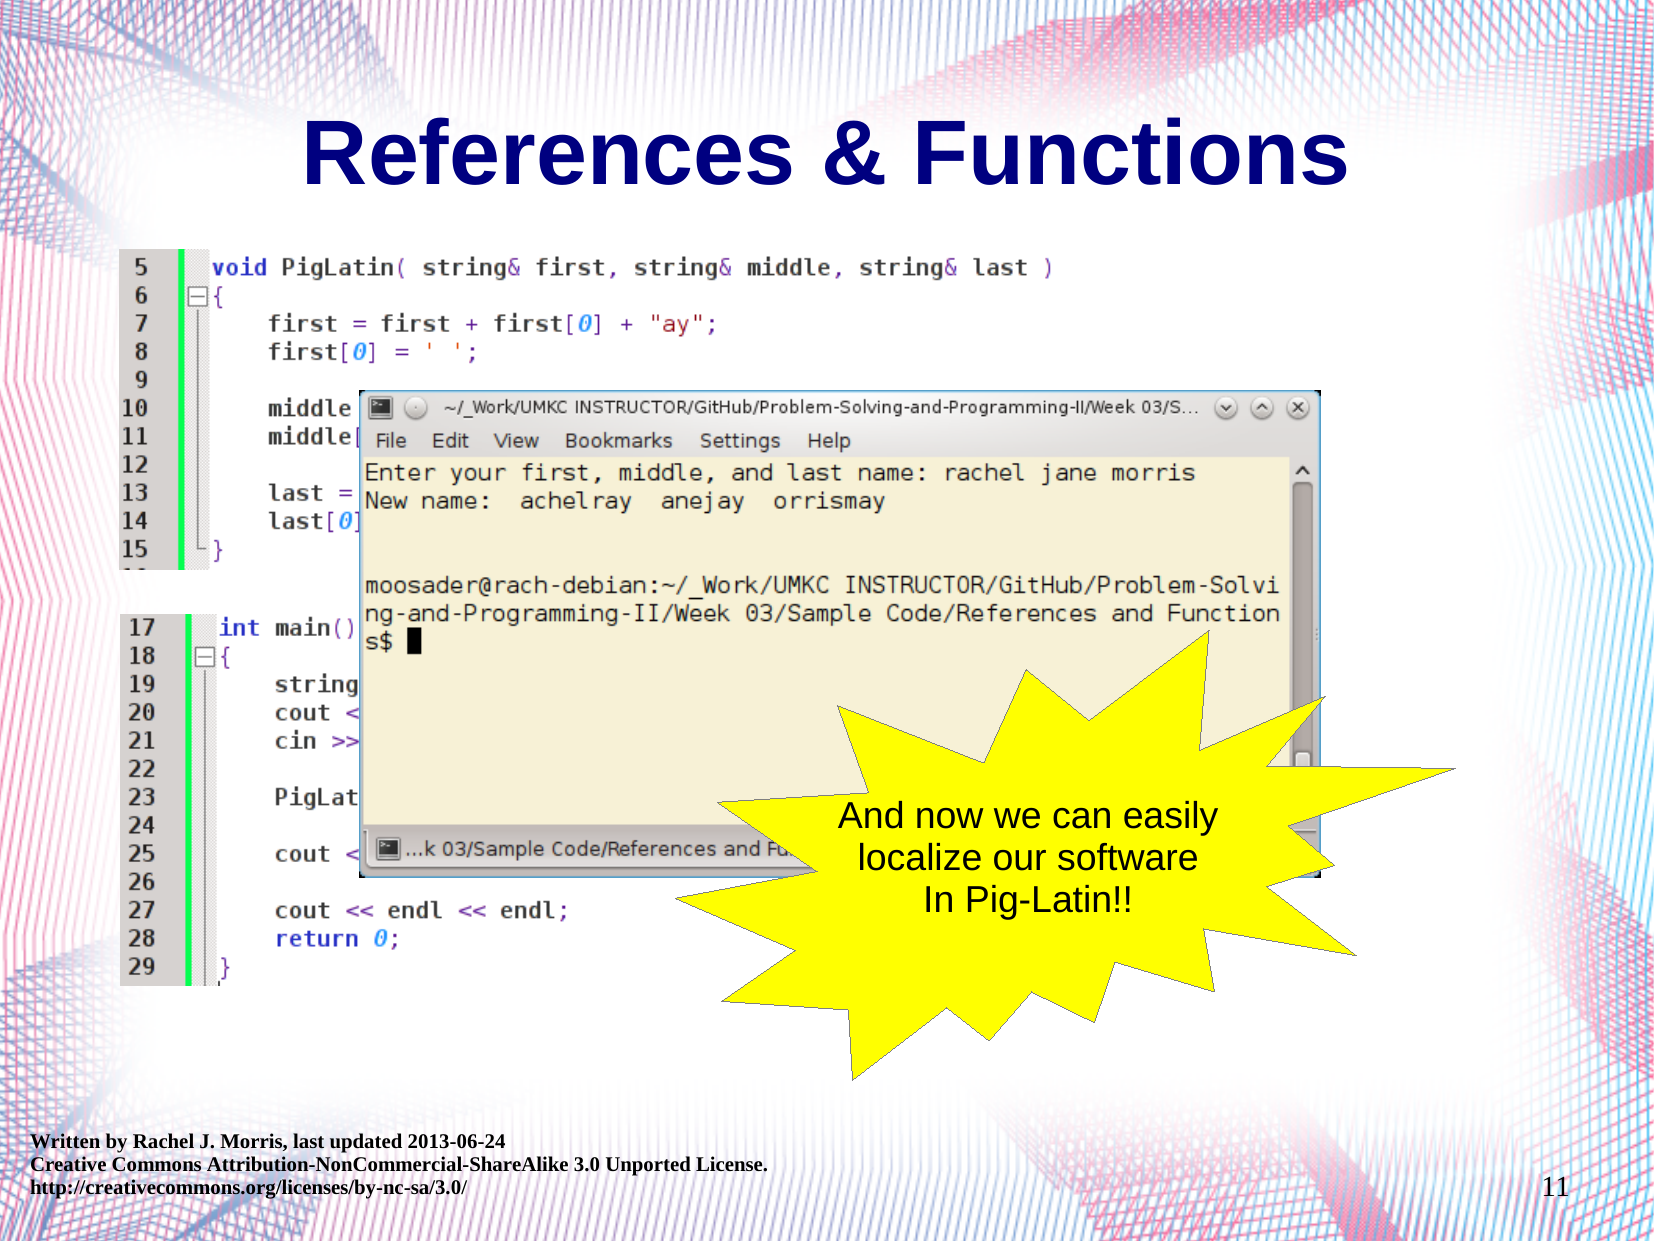

# References & Functions
And now we can easily
localize our software
In Pig-Latin!!
11